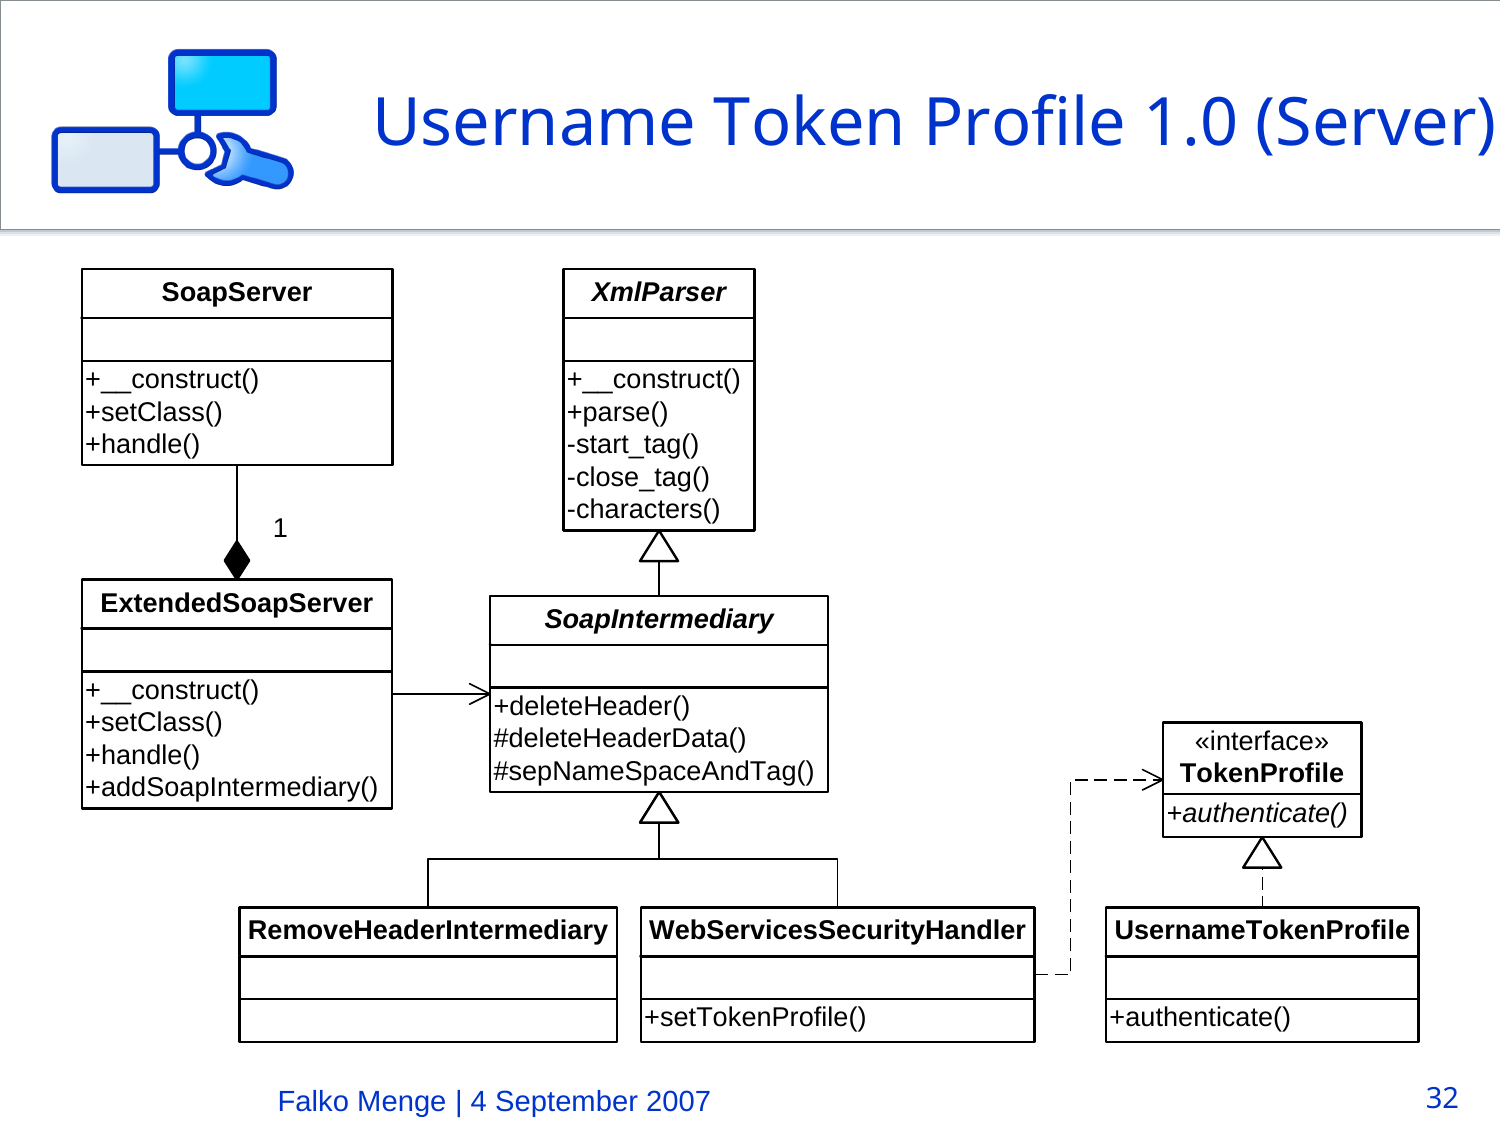

# Username Token Profile 1.0 (Server)
Falko Menge
32